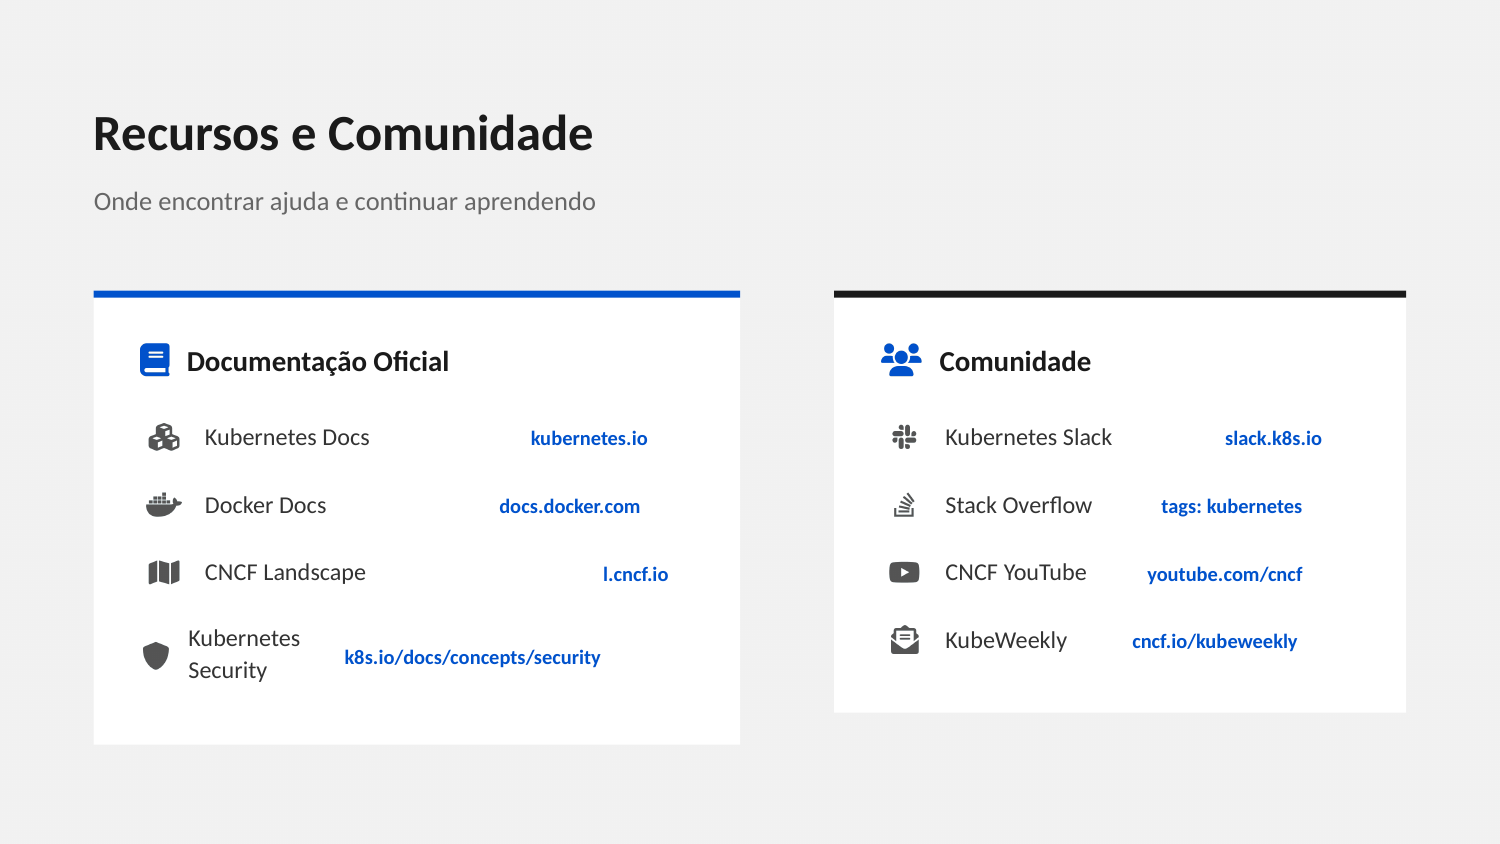

Recursos e Comunidade
Onde encontrar ajuda e continuar aprendendo
Documentação Oficial
Comunidade
Kubernetes Docs
Kubernetes Slack
kubernetes.io
slack.k8s.io
Docker Docs
Stack Overflow
docs.docker.com
tags: kubernetes
CNCF Landscape
CNCF YouTube
l.cncf.io
youtube.com/cncf
Kubernetes Security
KubeWeekly
cncf.io/kubeweekly
k8s.io/docs/concepts/security